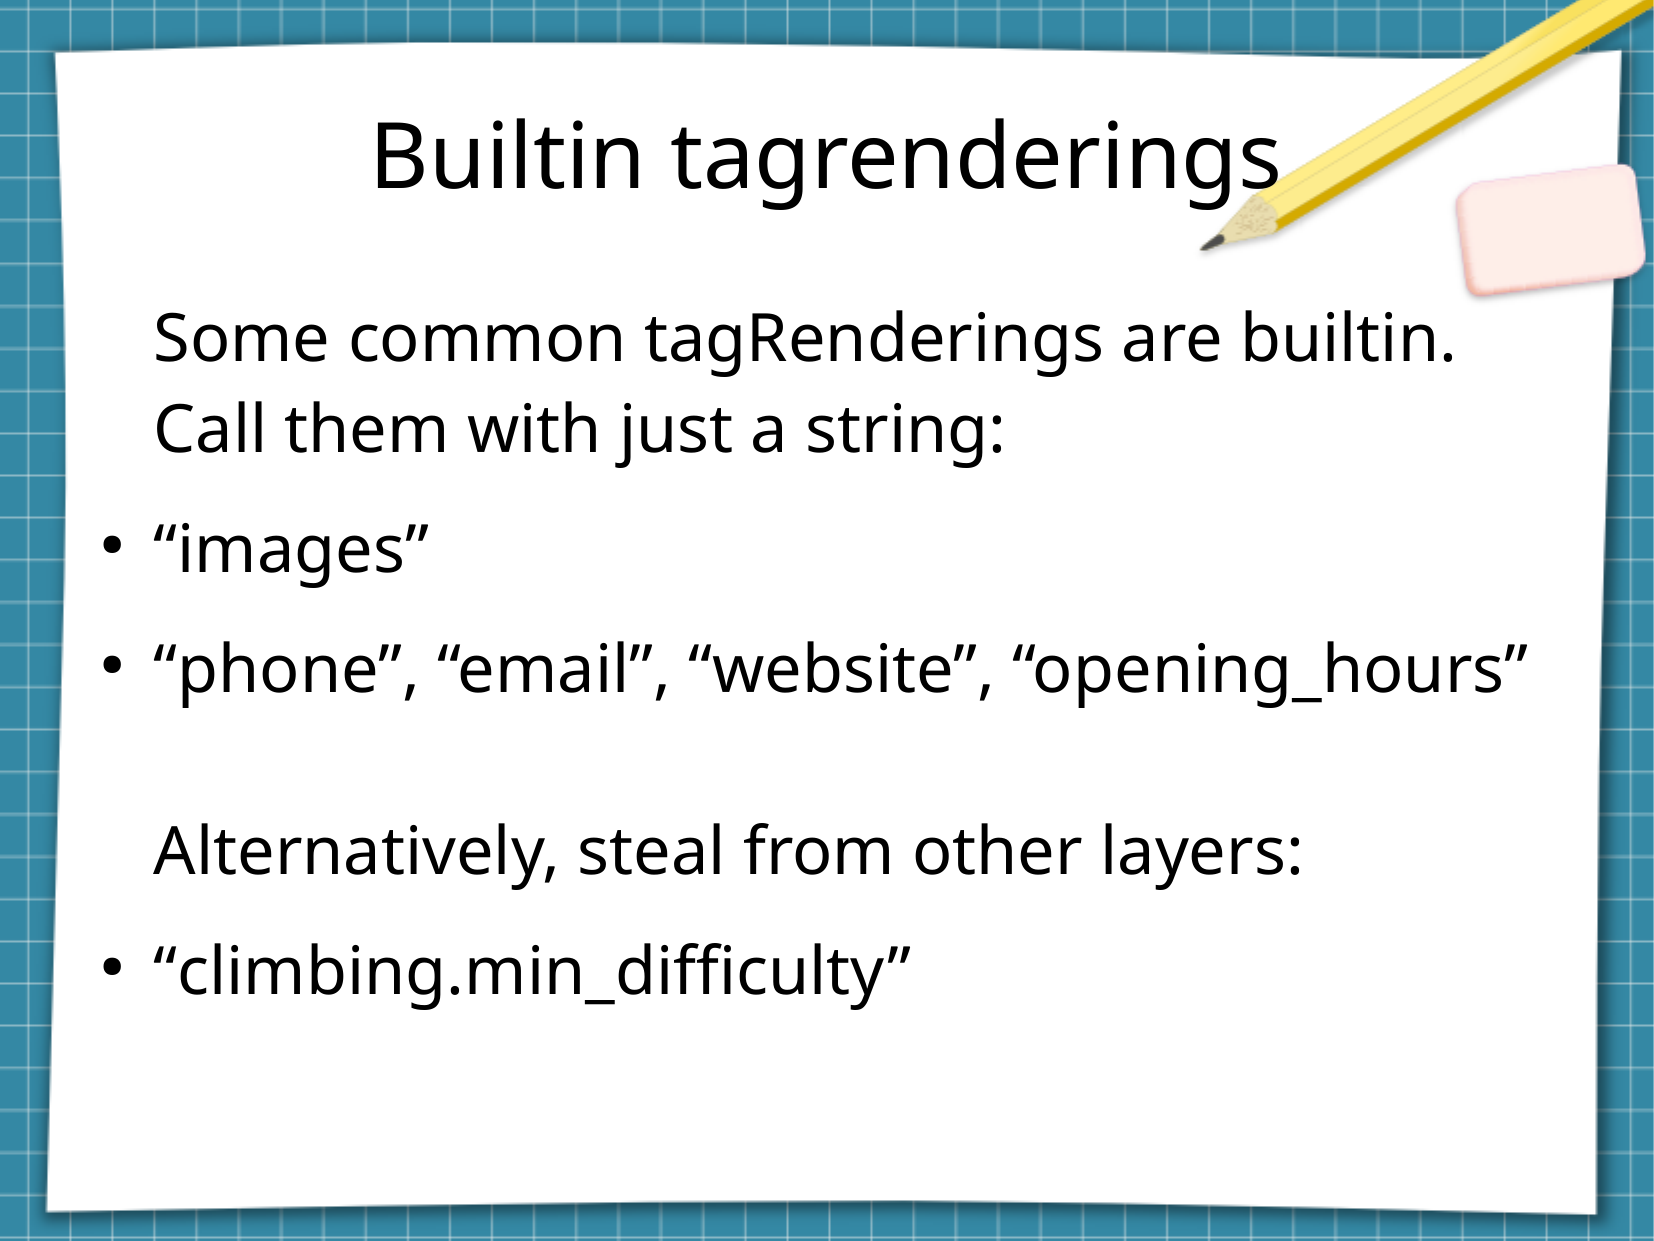

# Builtin tagrenderings
Some common tagRenderings are builtin. Call them with just a string:
“images”
“phone”, “email”, “website”, “opening_hours”
Alternatively, steal from other layers:
“climbing.min_difficulty”